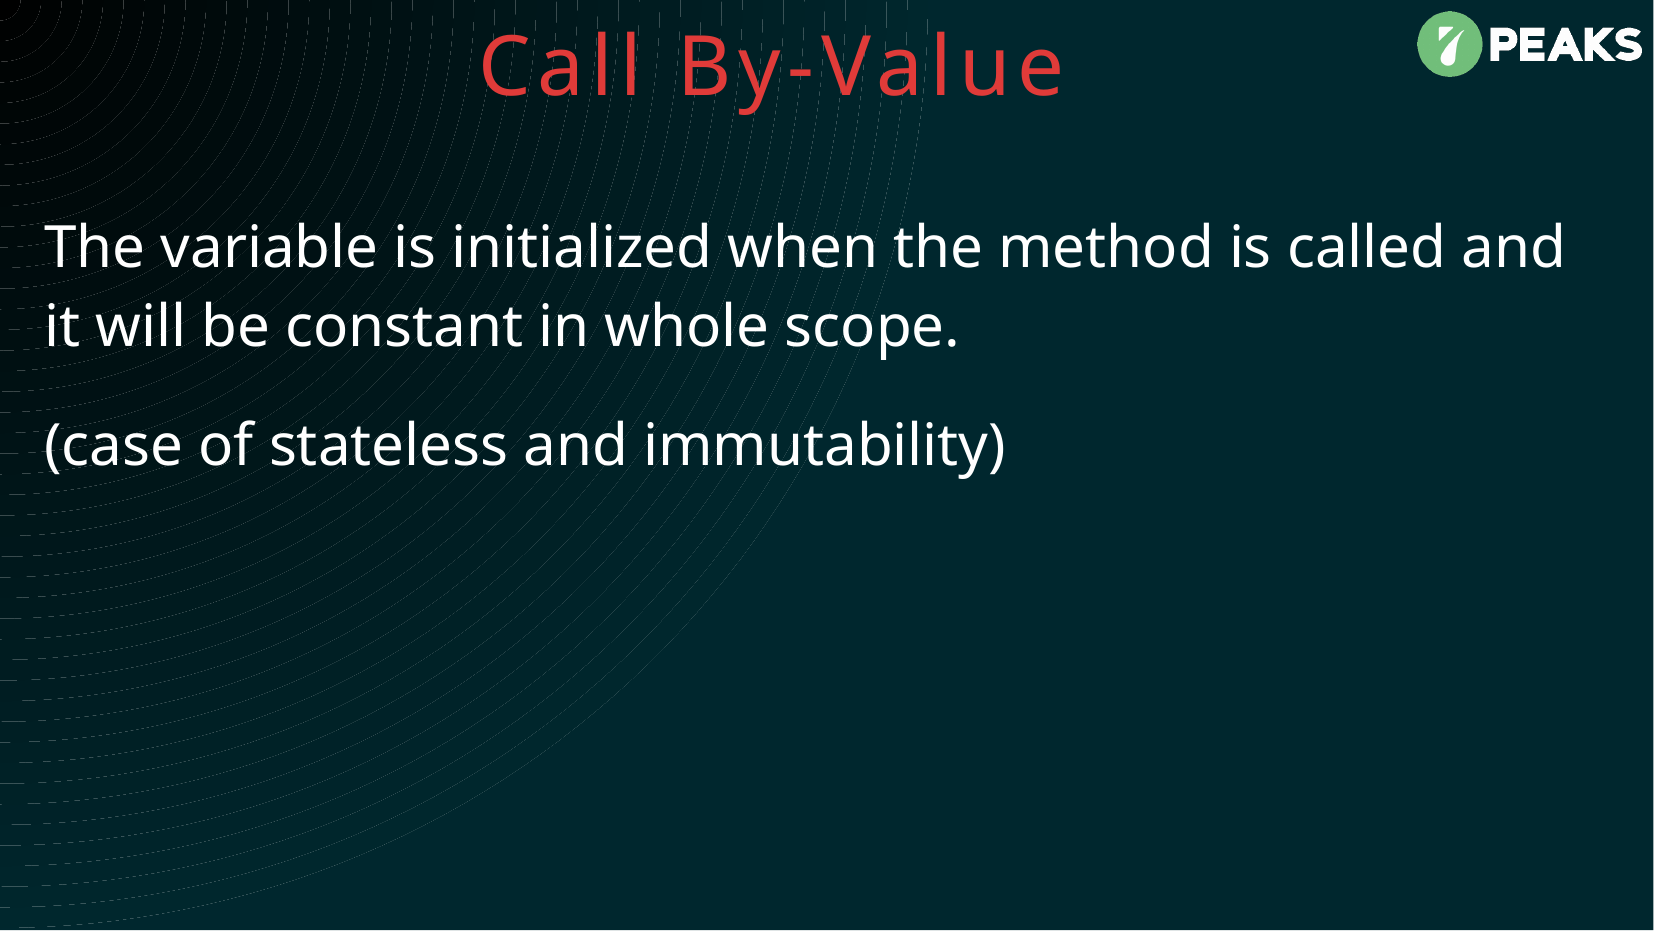

Call By-Value
The variable is initialized when the method is called and it will be constant in whole scope.
(case of stateless and immutability)